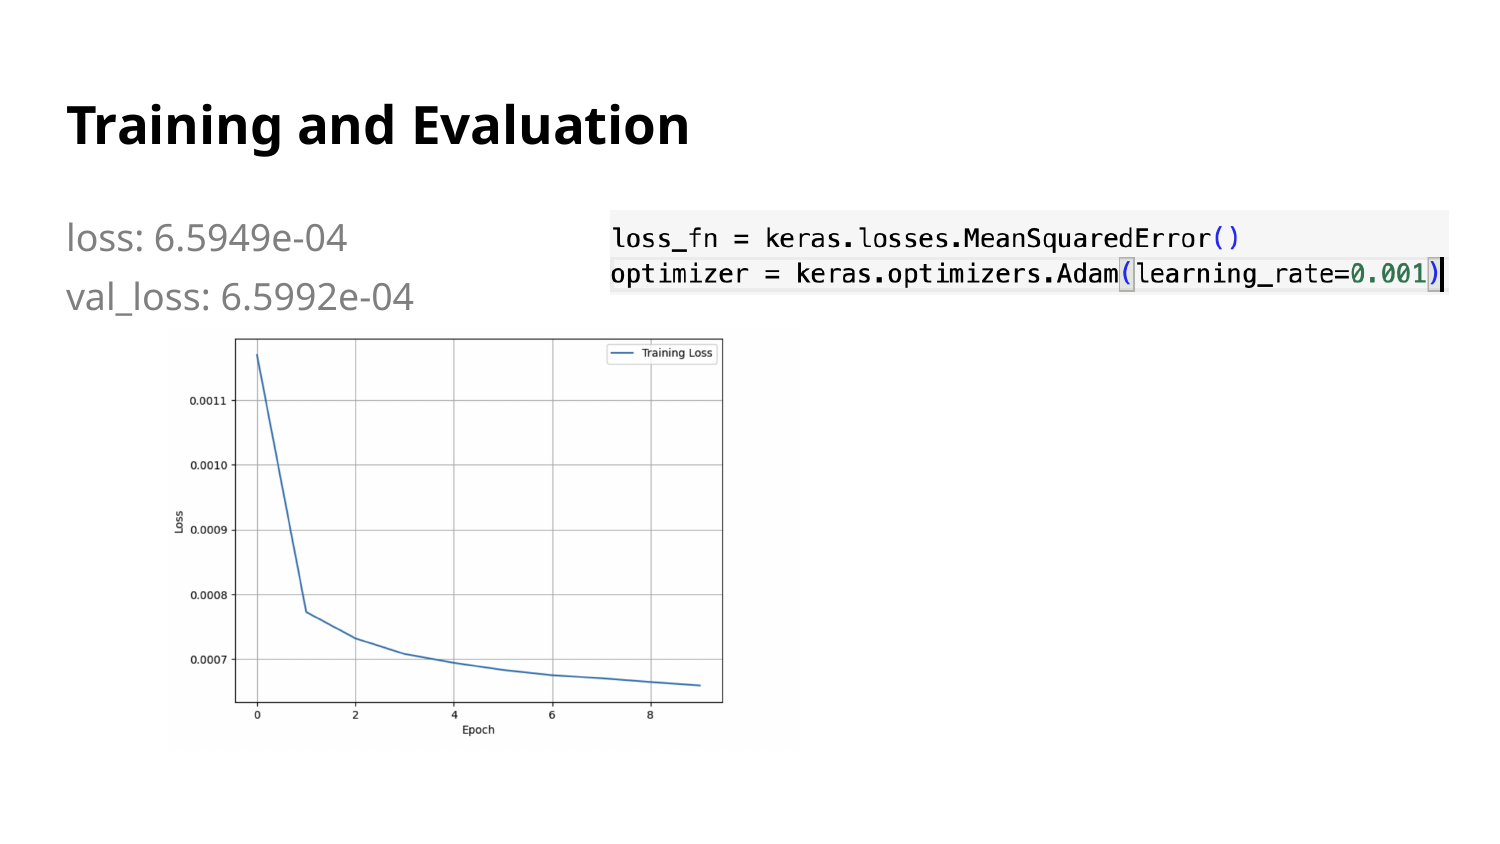

# Training and Evaluation
loss: 6.5949e-04
val_loss: 6.5992e-04